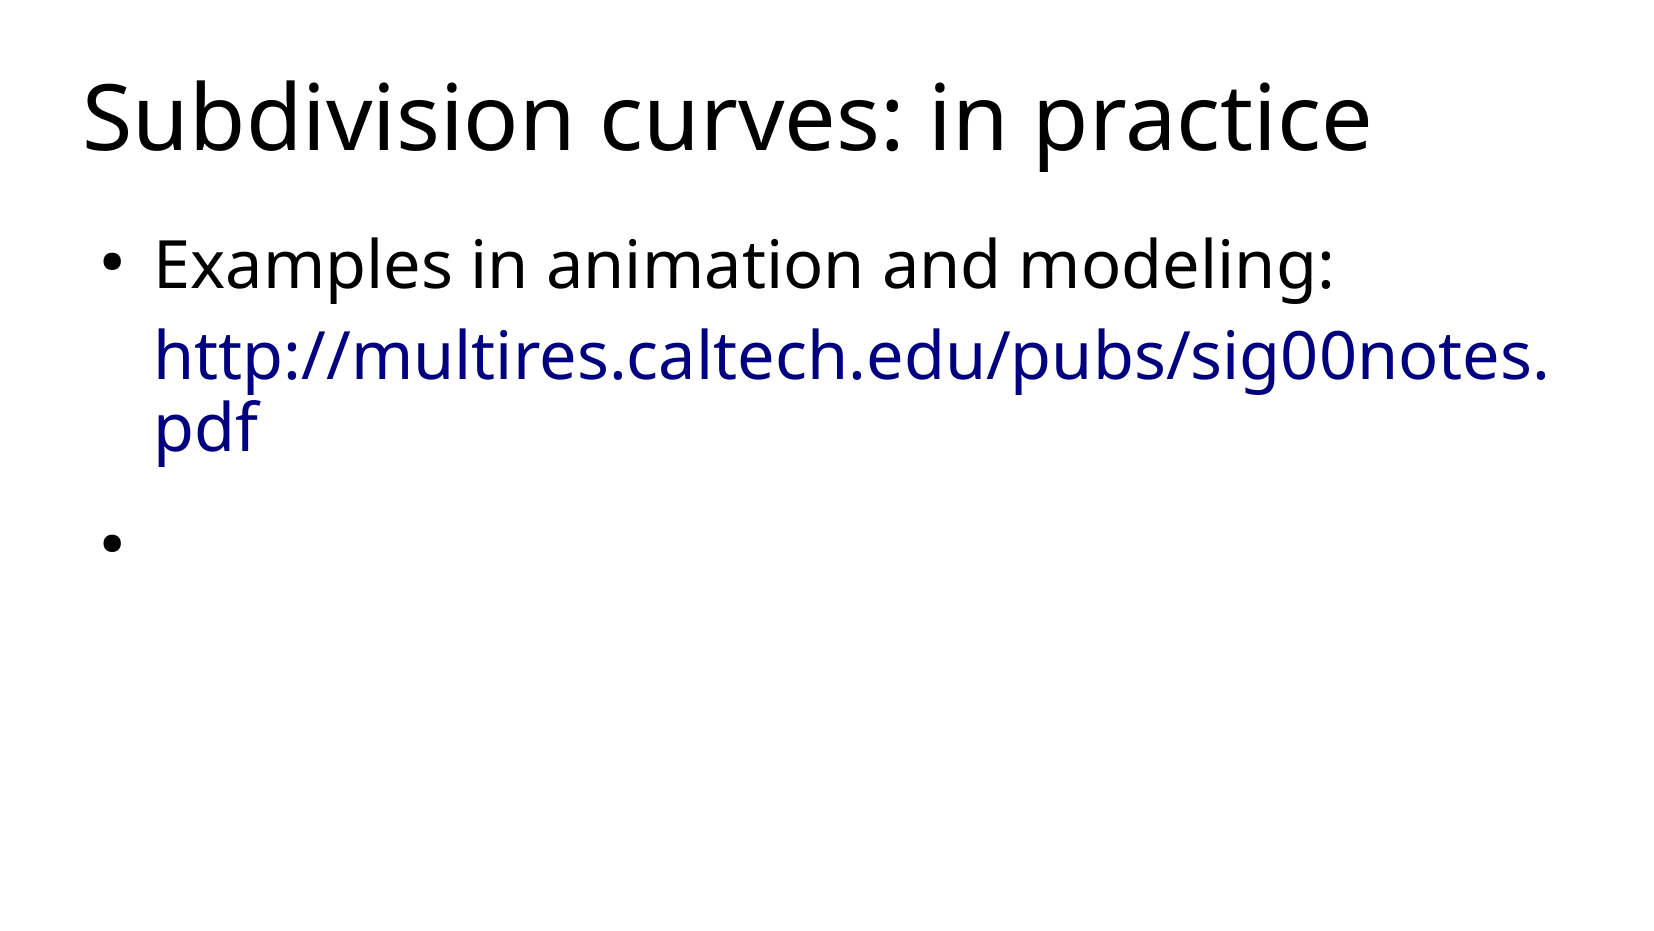

# Subdivision curves: in practice
Examples in animation and modeling: http://multires.caltech.edu/pubs/sig00notes.pdf